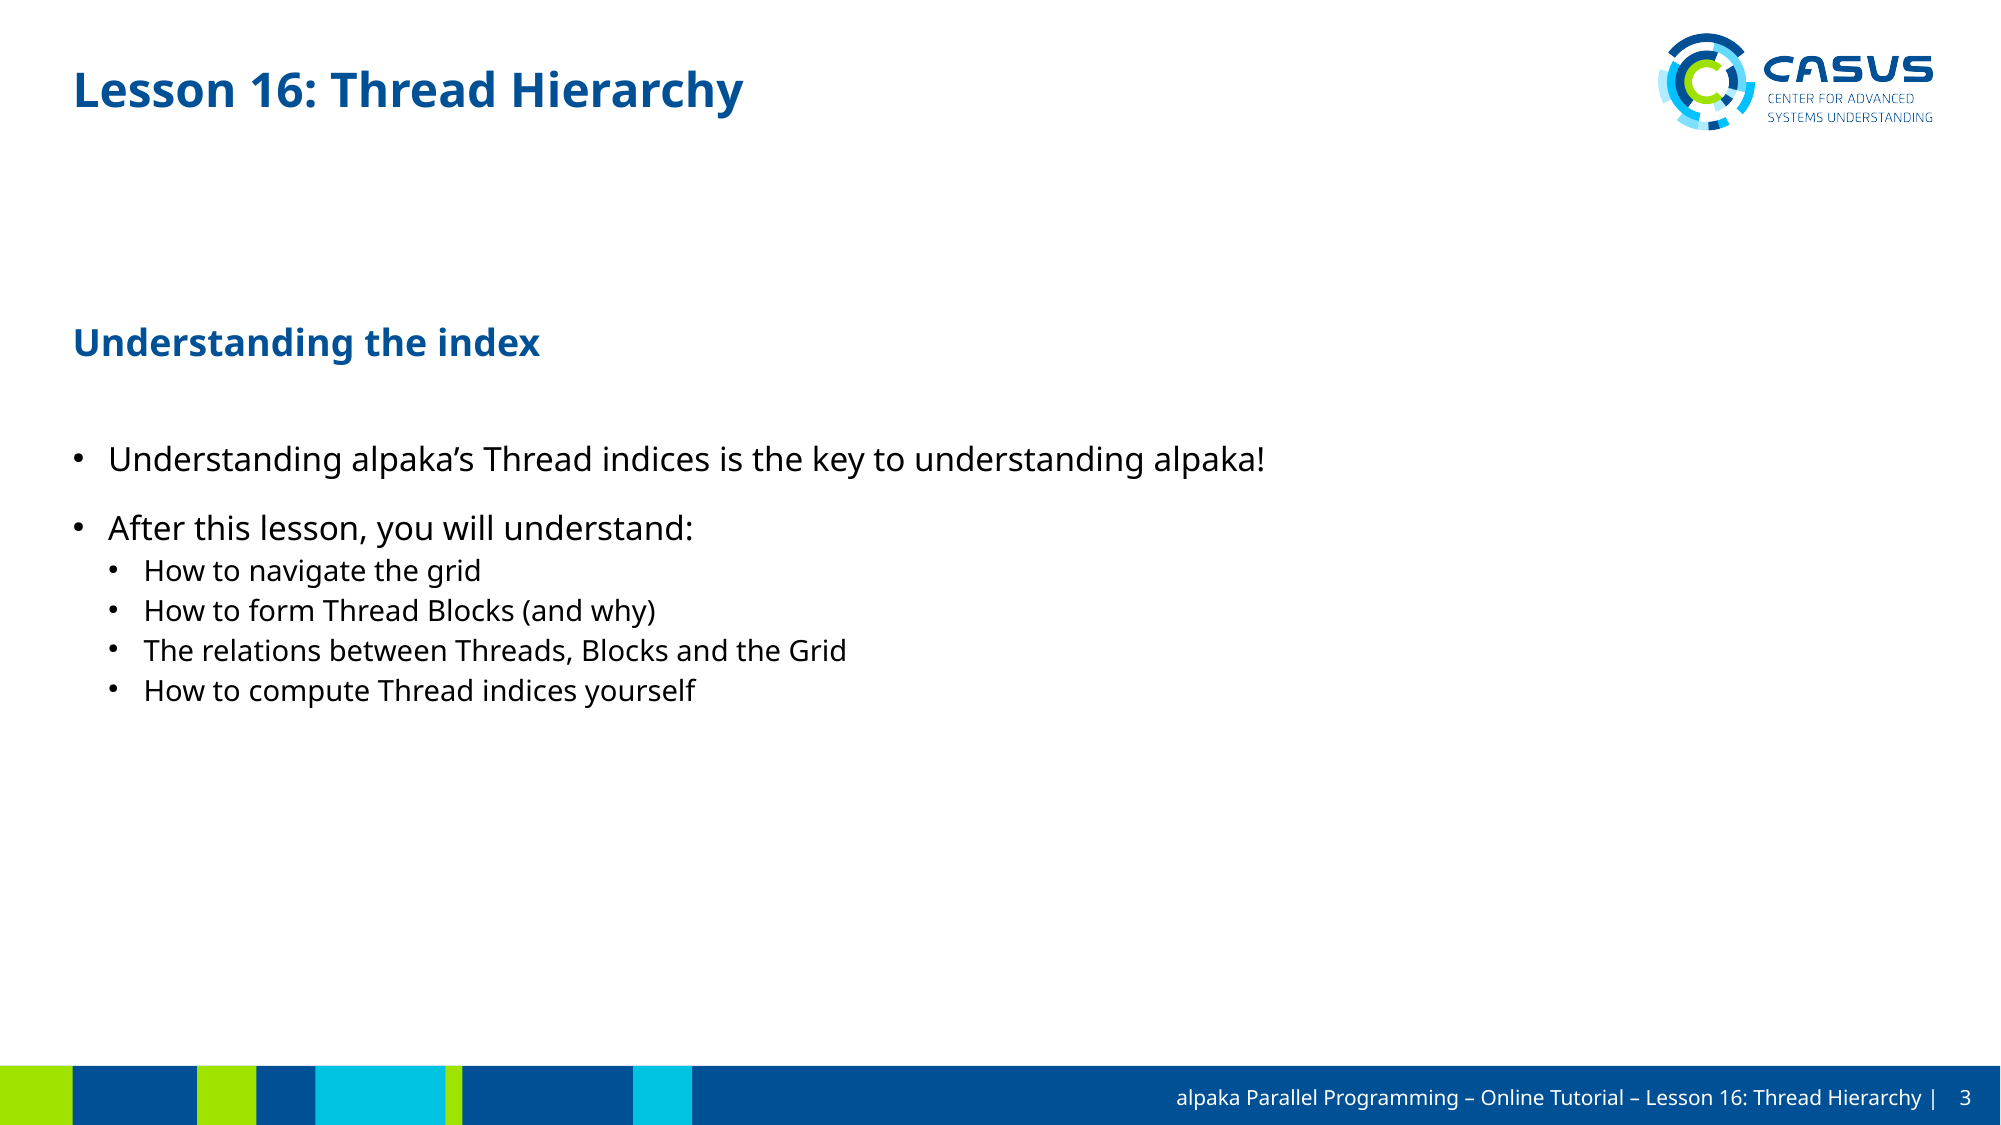

# Lesson 16: Thread Hierarchy
Understanding the index
Understanding alpaka’s Thread indices is the key to understanding alpaka!
After this lesson, you will understand:
How to navigate the grid
How to form Thread Blocks (and why)
The relations between Threads, Blocks and the Grid
How to compute Thread indices yourself
alpaka Parallel Programming – Online Tutorial – Lesson 16: Thread Hierarchy
3